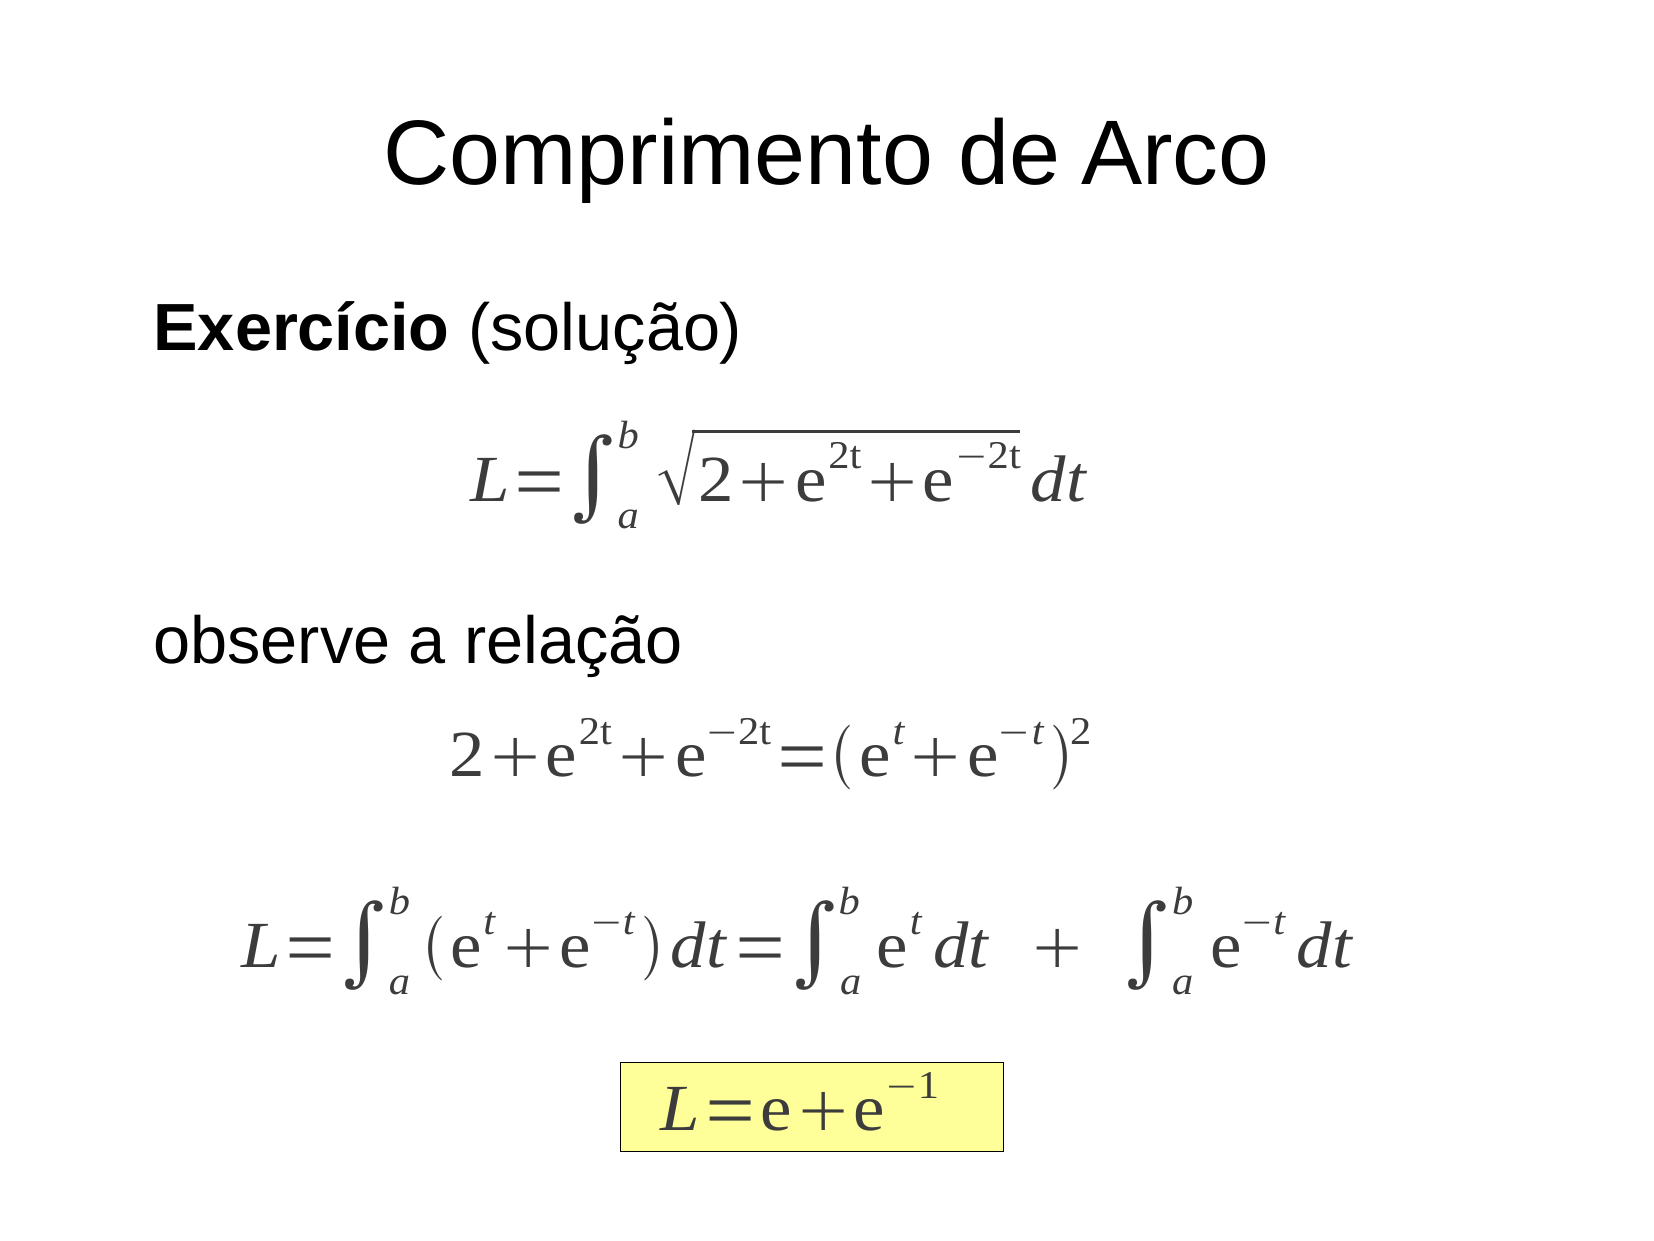

# Comprimento de Arco
Exercício (solução)
observe a relação